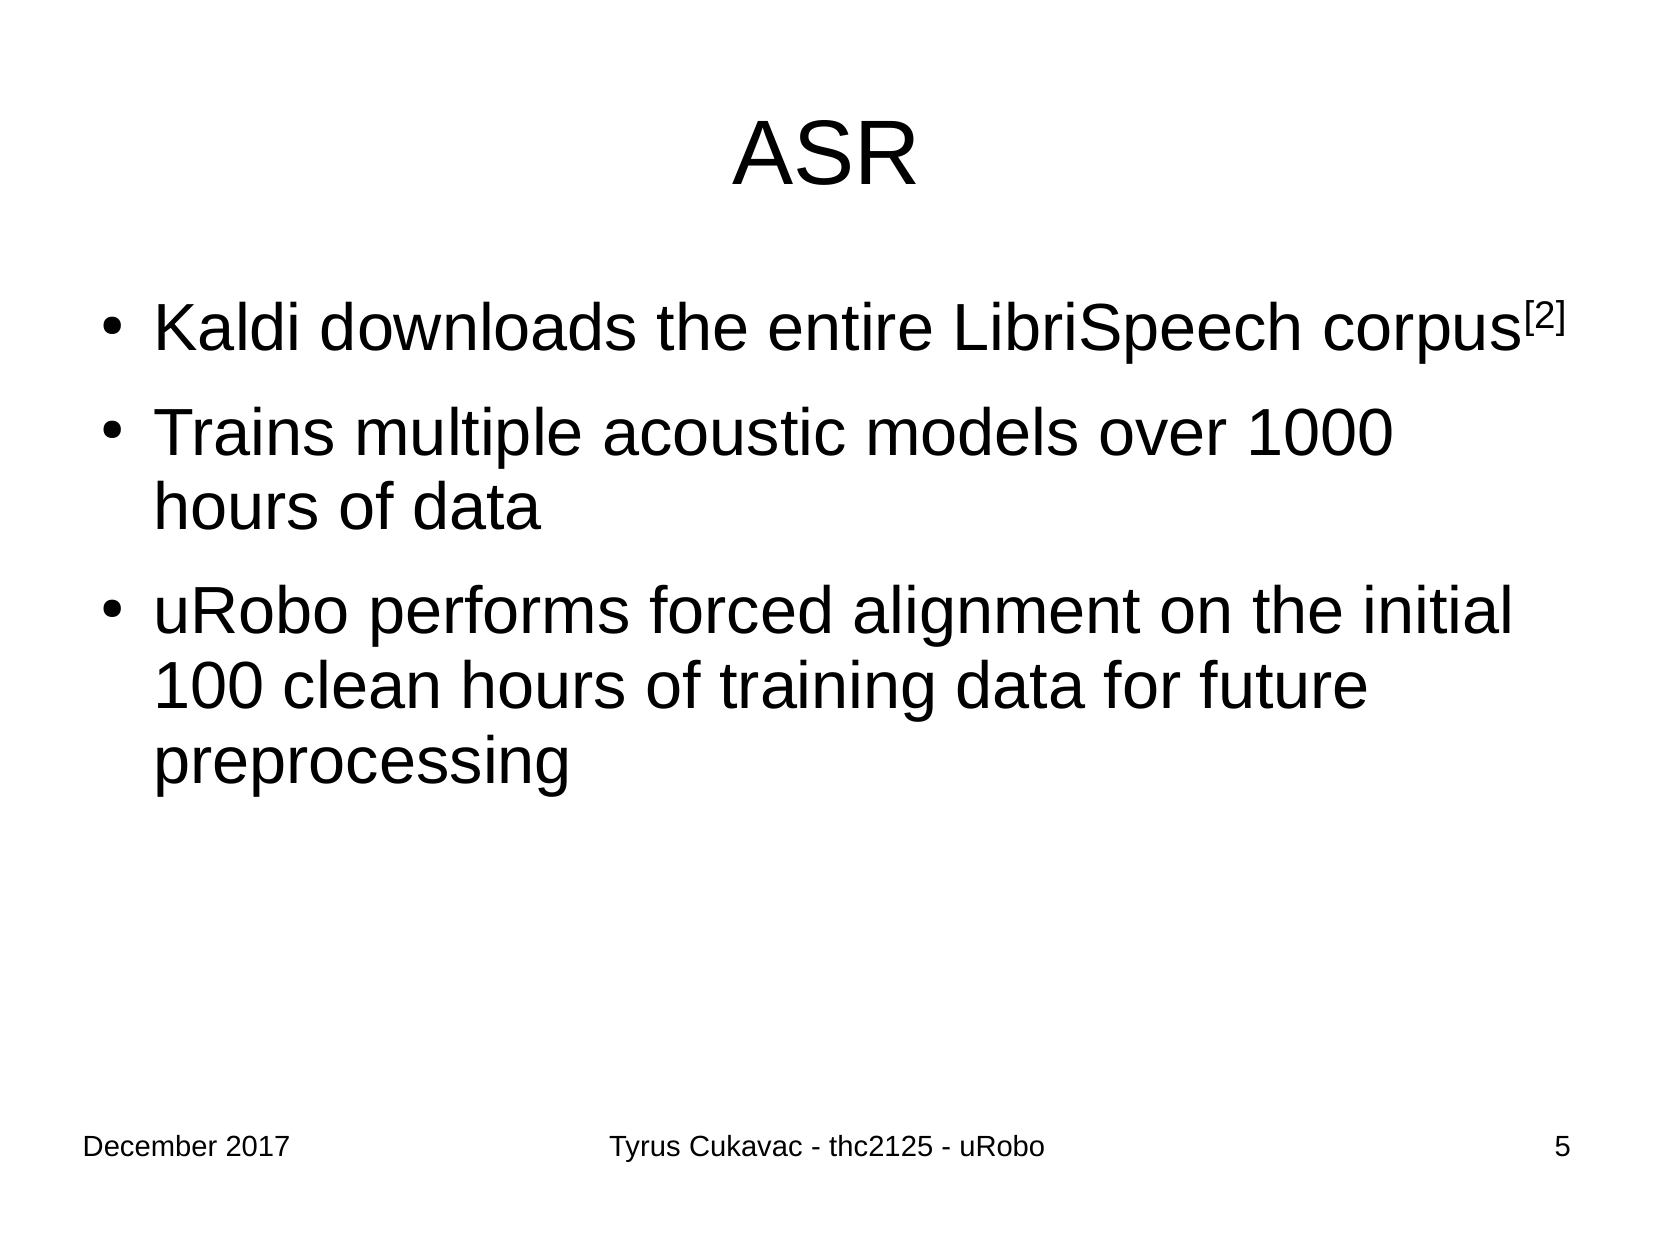

# ASR
Kaldi downloads the entire LibriSpeech corpus[2]
Trains multiple acoustic models over 1000 hours of data
uRobo performs forced alignment on the initial 100 clean hours of training data for future preprocessing
December 2017
Tyrus Cukavac - thc2125 - uRobo
5